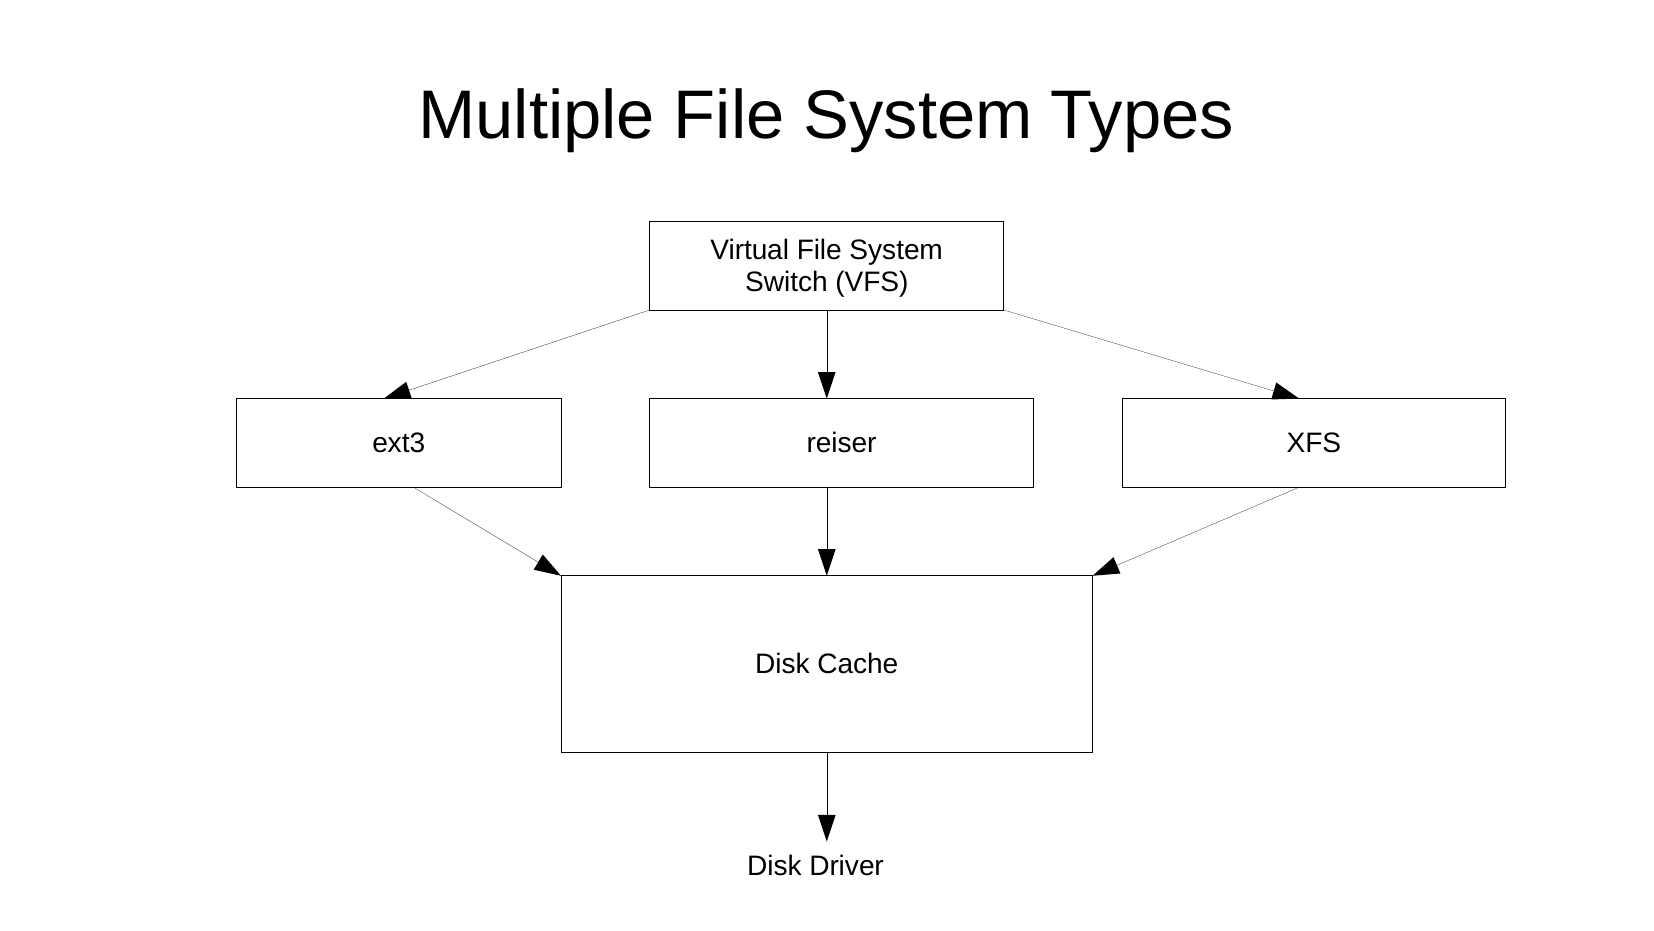

# Multiple File System Types
Virtual File System
Switch (VFS)
ext3
reiser
XFS
Disk Cache
Disk Driver